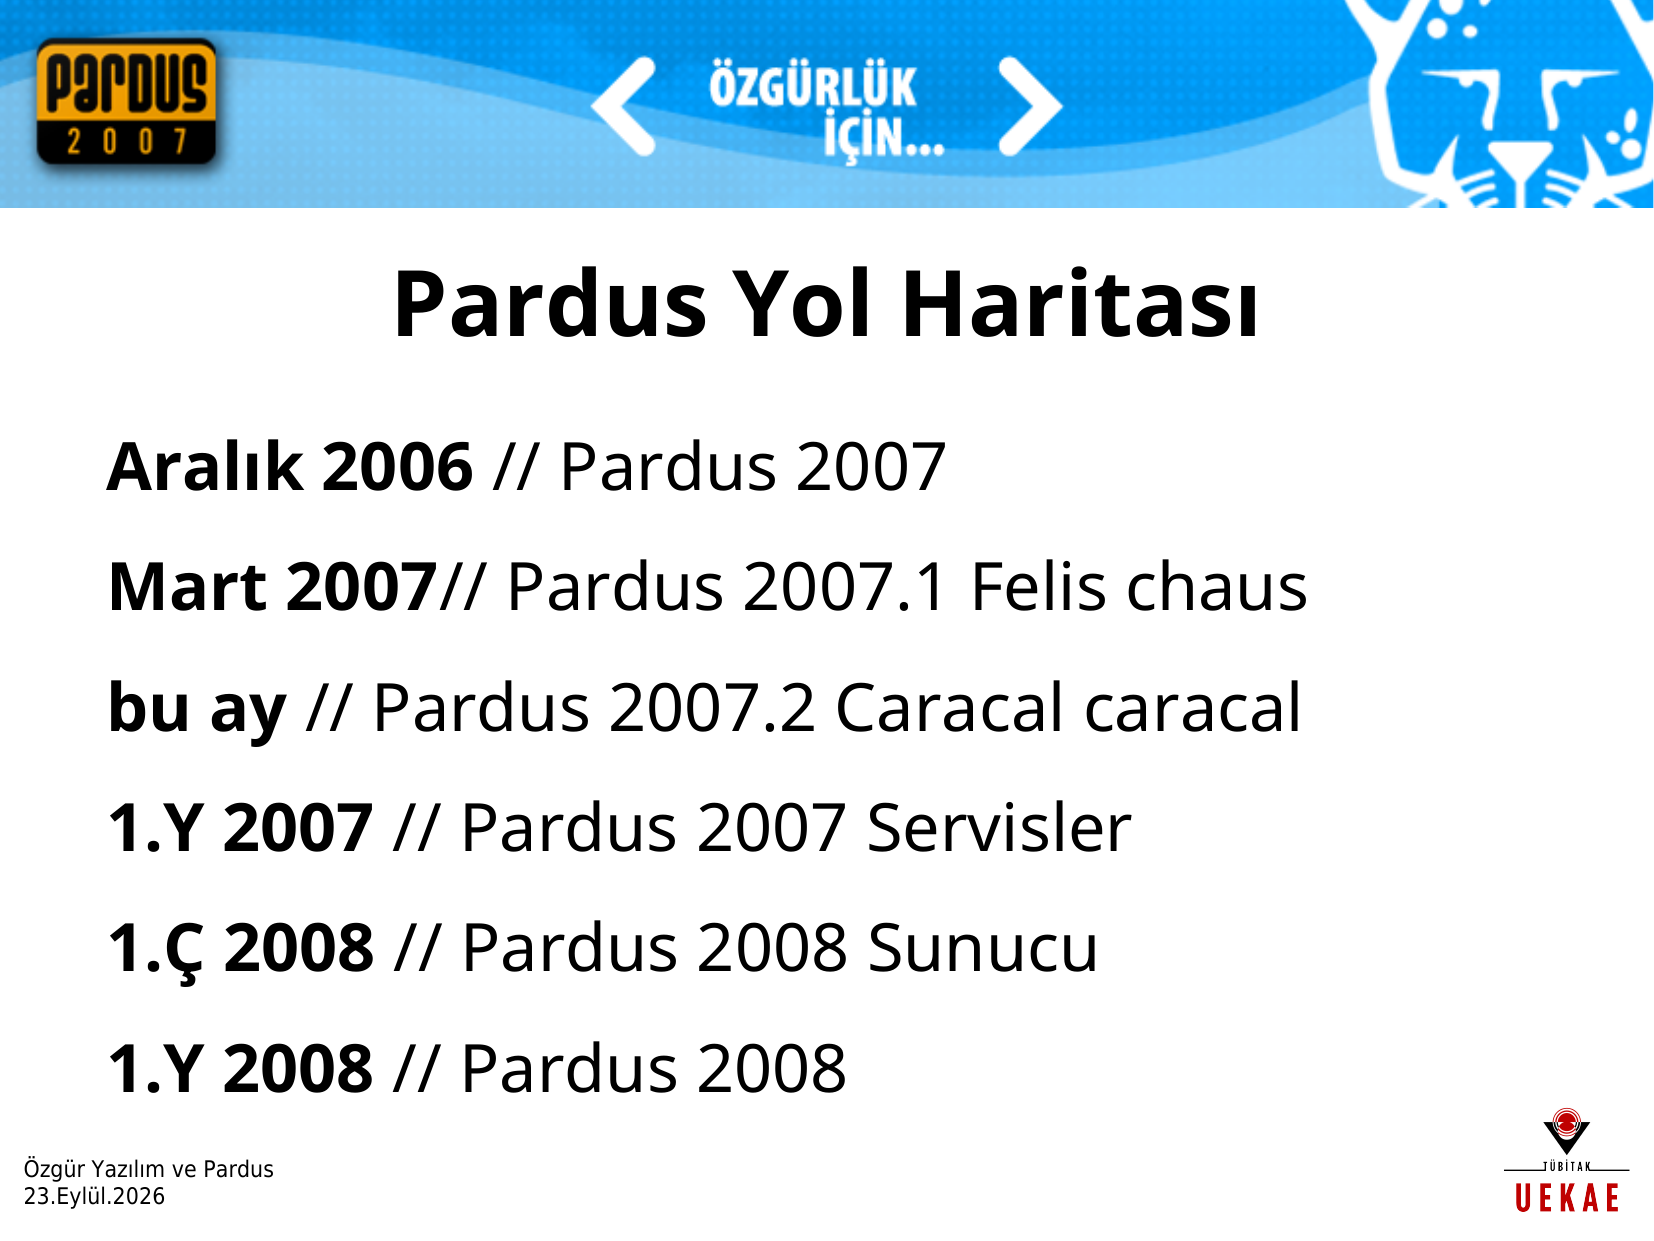

# Pardus Yol Haritası
Aralık 2006 // Pardus 2007
Mart 2007// Pardus 2007.1 Felis chaus
bu ay // Pardus 2007.2 Caracal caracal
1.Y 2007 // Pardus 2007 Servisler
1.Ç 2008 // Pardus 2008 Sunucu
1.Y 2008 // Pardus 2008